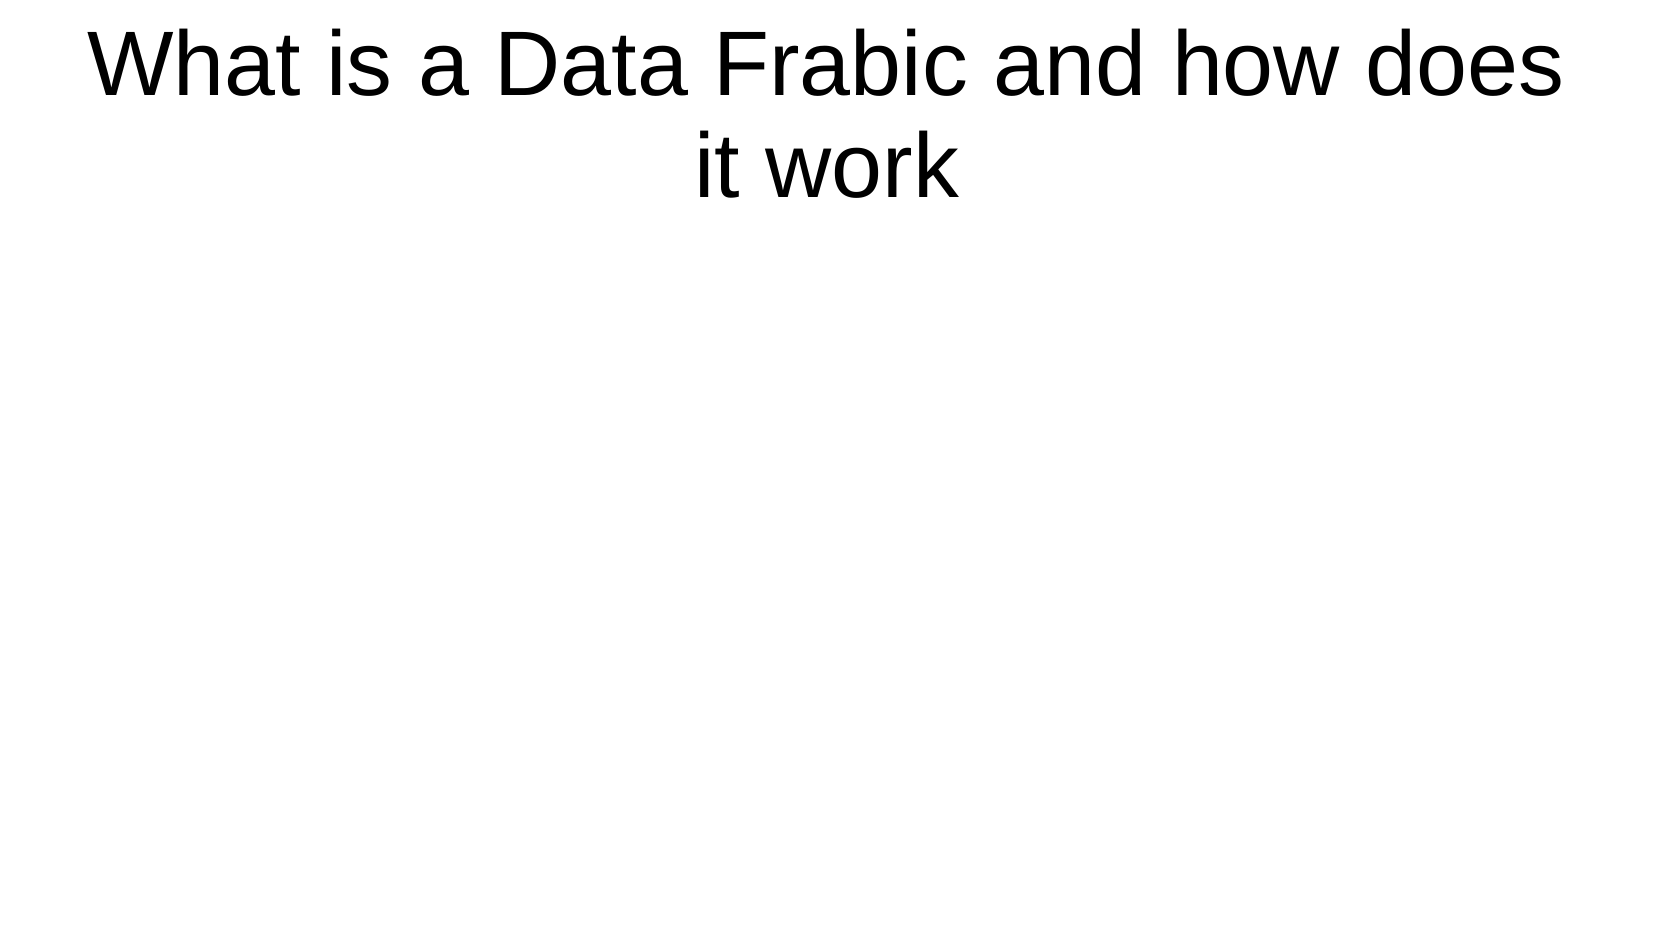

# What is a Data Frabic and how does it work